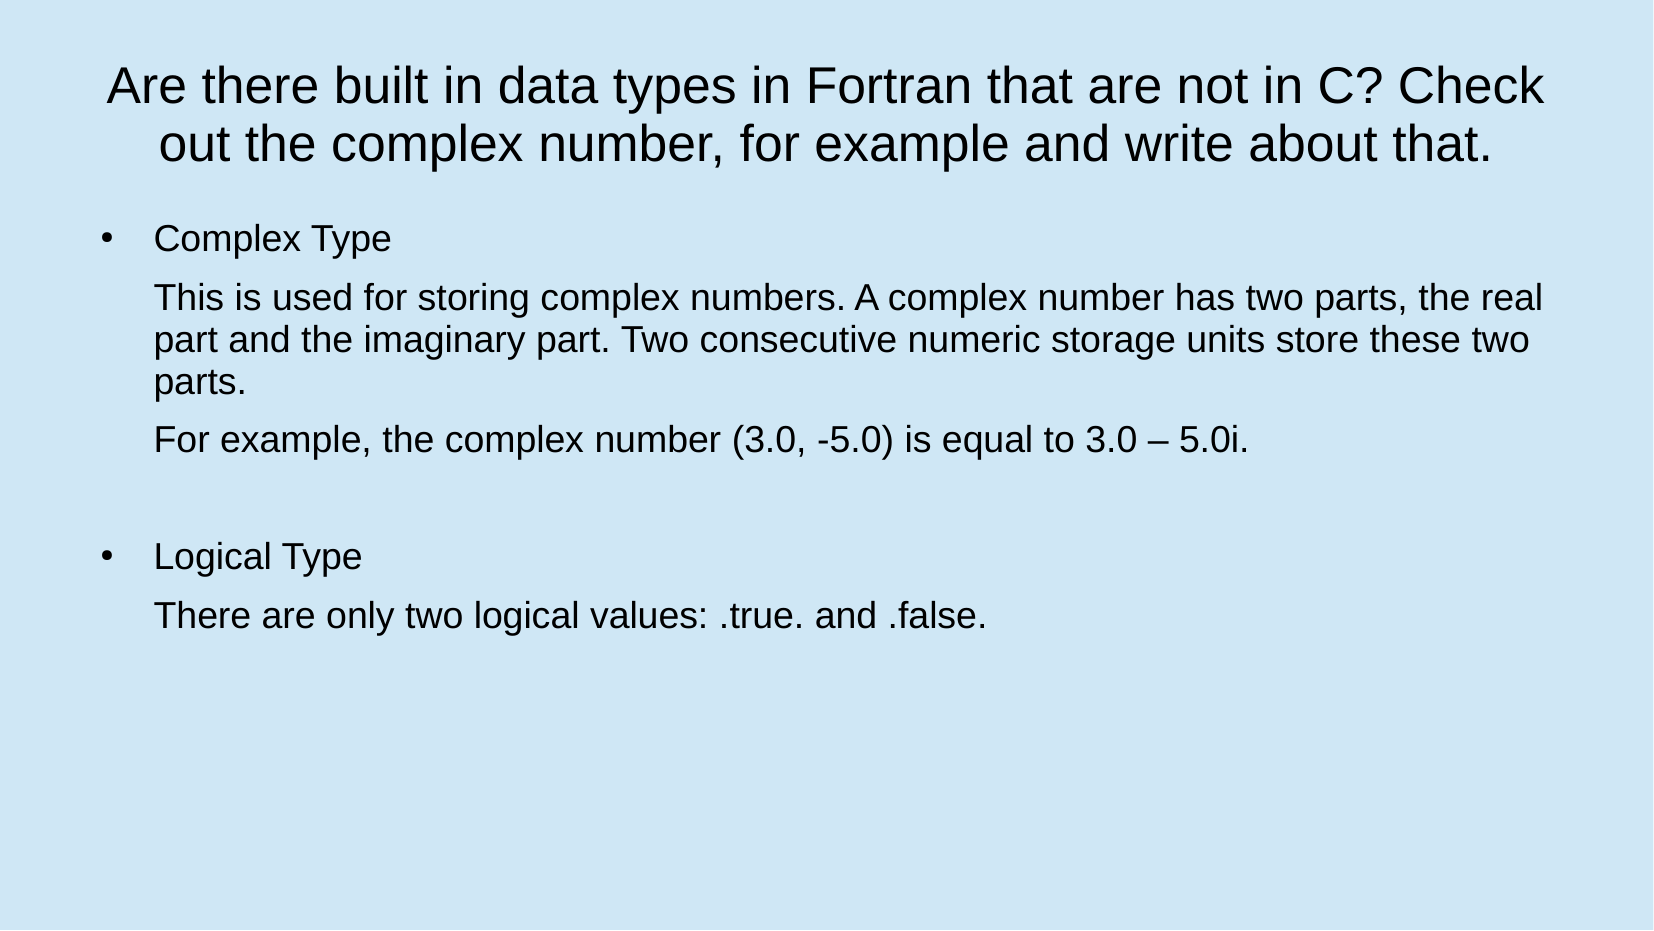

# Are there built in data types in Fortran that are not in C? Check out the complex number, for example and write about that.
Complex Type
This is used for storing complex numbers. A complex number has two parts, the real part and the imaginary part. Two consecutive numeric storage units store these two parts.
For example, the complex number (3.0, -5.0) is equal to 3.0 – 5.0i.
Logical Type
There are only two logical values: .true. and .false.